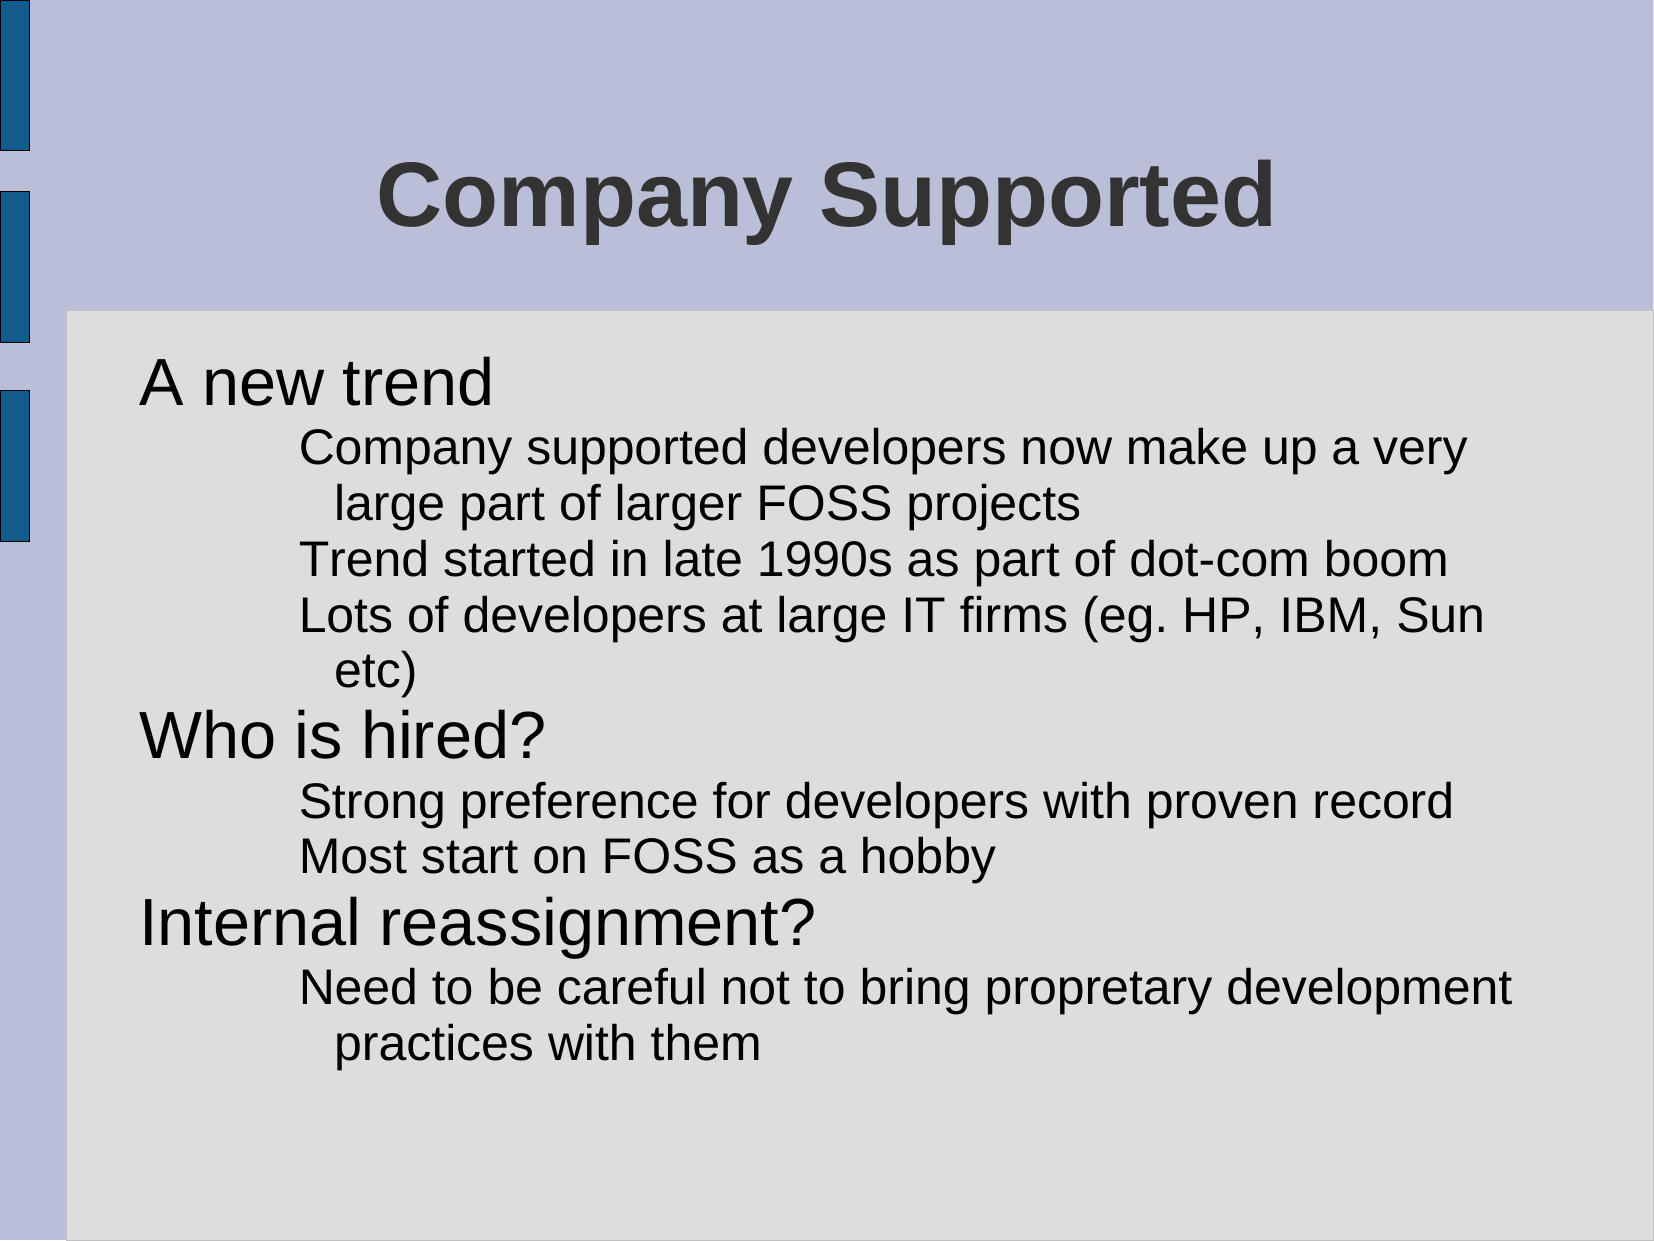

# Company Supported
A new trend
Company supported developers now make up a very large part of larger FOSS projects
Trend started in late 1990s as part of dot-com boom
Lots of developers at large IT firms (eg. HP, IBM, Sun etc)
Who is hired?
Strong preference for developers with proven record
Most start on FOSS as a hobby
Internal reassignment?
Need to be careful not to bring propretary development practices with them